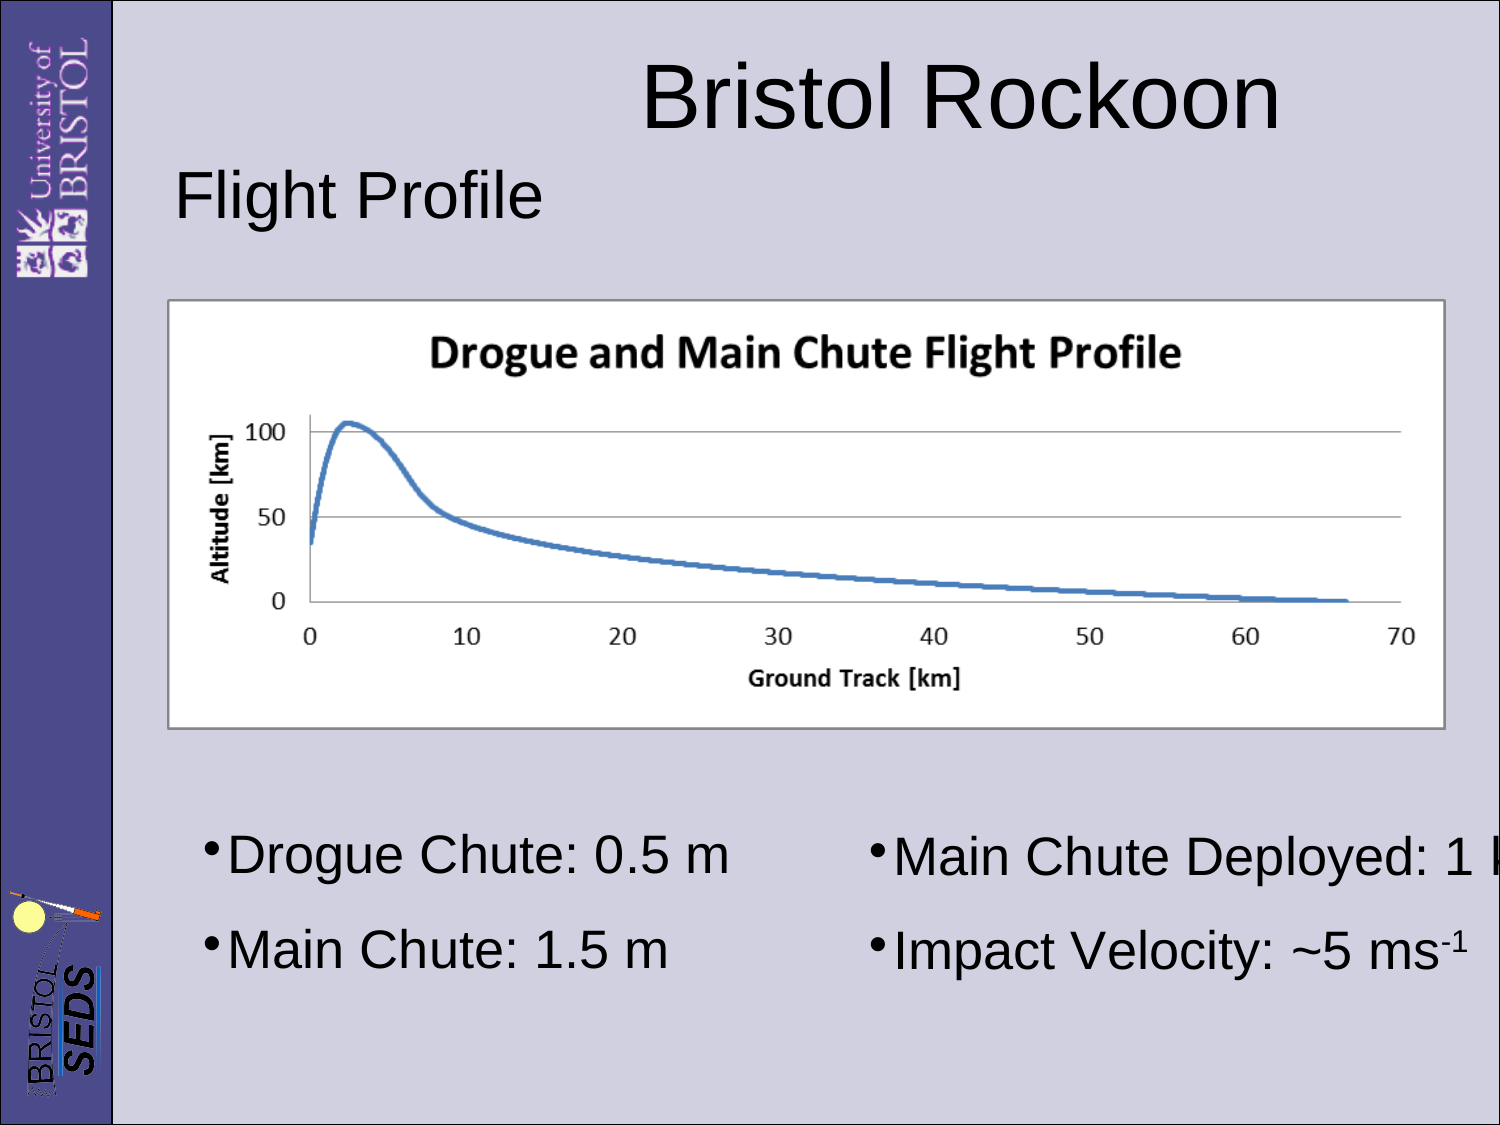

Bristol Rockoon
Flight Profile
Drogue Chute: 0.5 m
Main Chute: 1.5 m
Main Chute Deployed: 1 km
Impact Velocity: ~5 ms-1